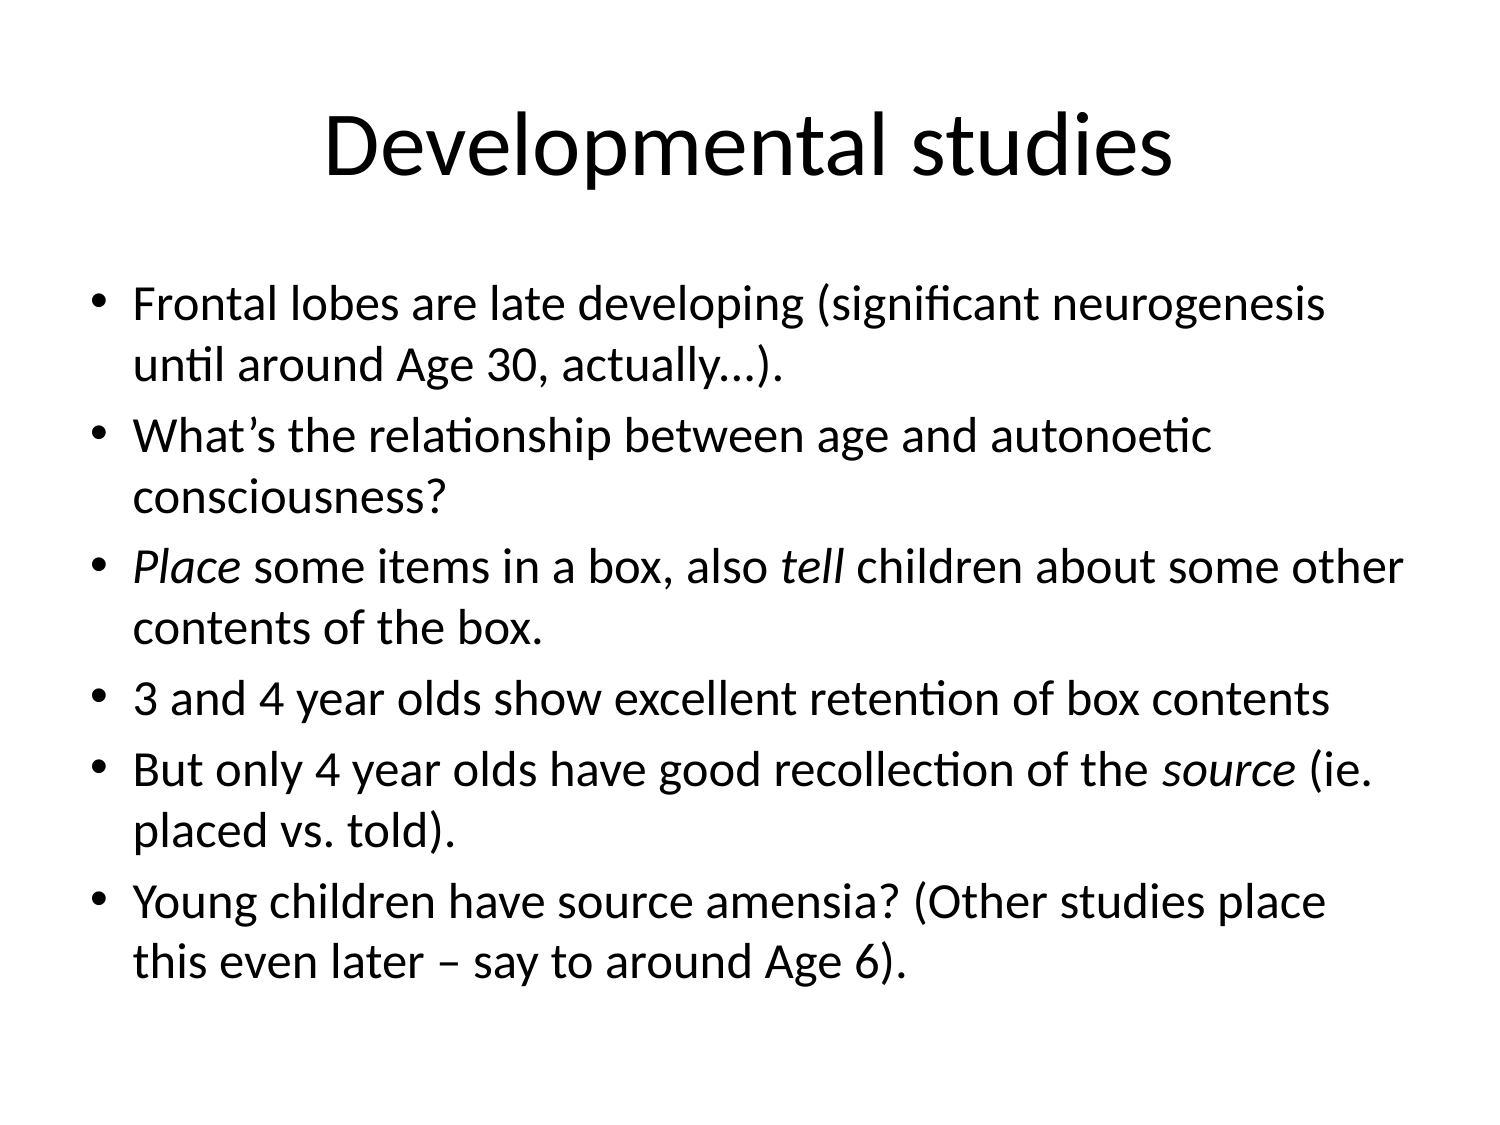

# Developmental studies
Frontal lobes are late developing (significant neurogenesis until around Age 30, actually...).
What’s the relationship between age and autonoetic consciousness?
Place some items in a box, also tell children about some other contents of the box.
3 and 4 year olds show excellent retention of box contents
But only 4 year olds have good recollection of the source (ie. placed vs. told).
Young children have source amensia? (Other studies place this even later – say to around Age 6).